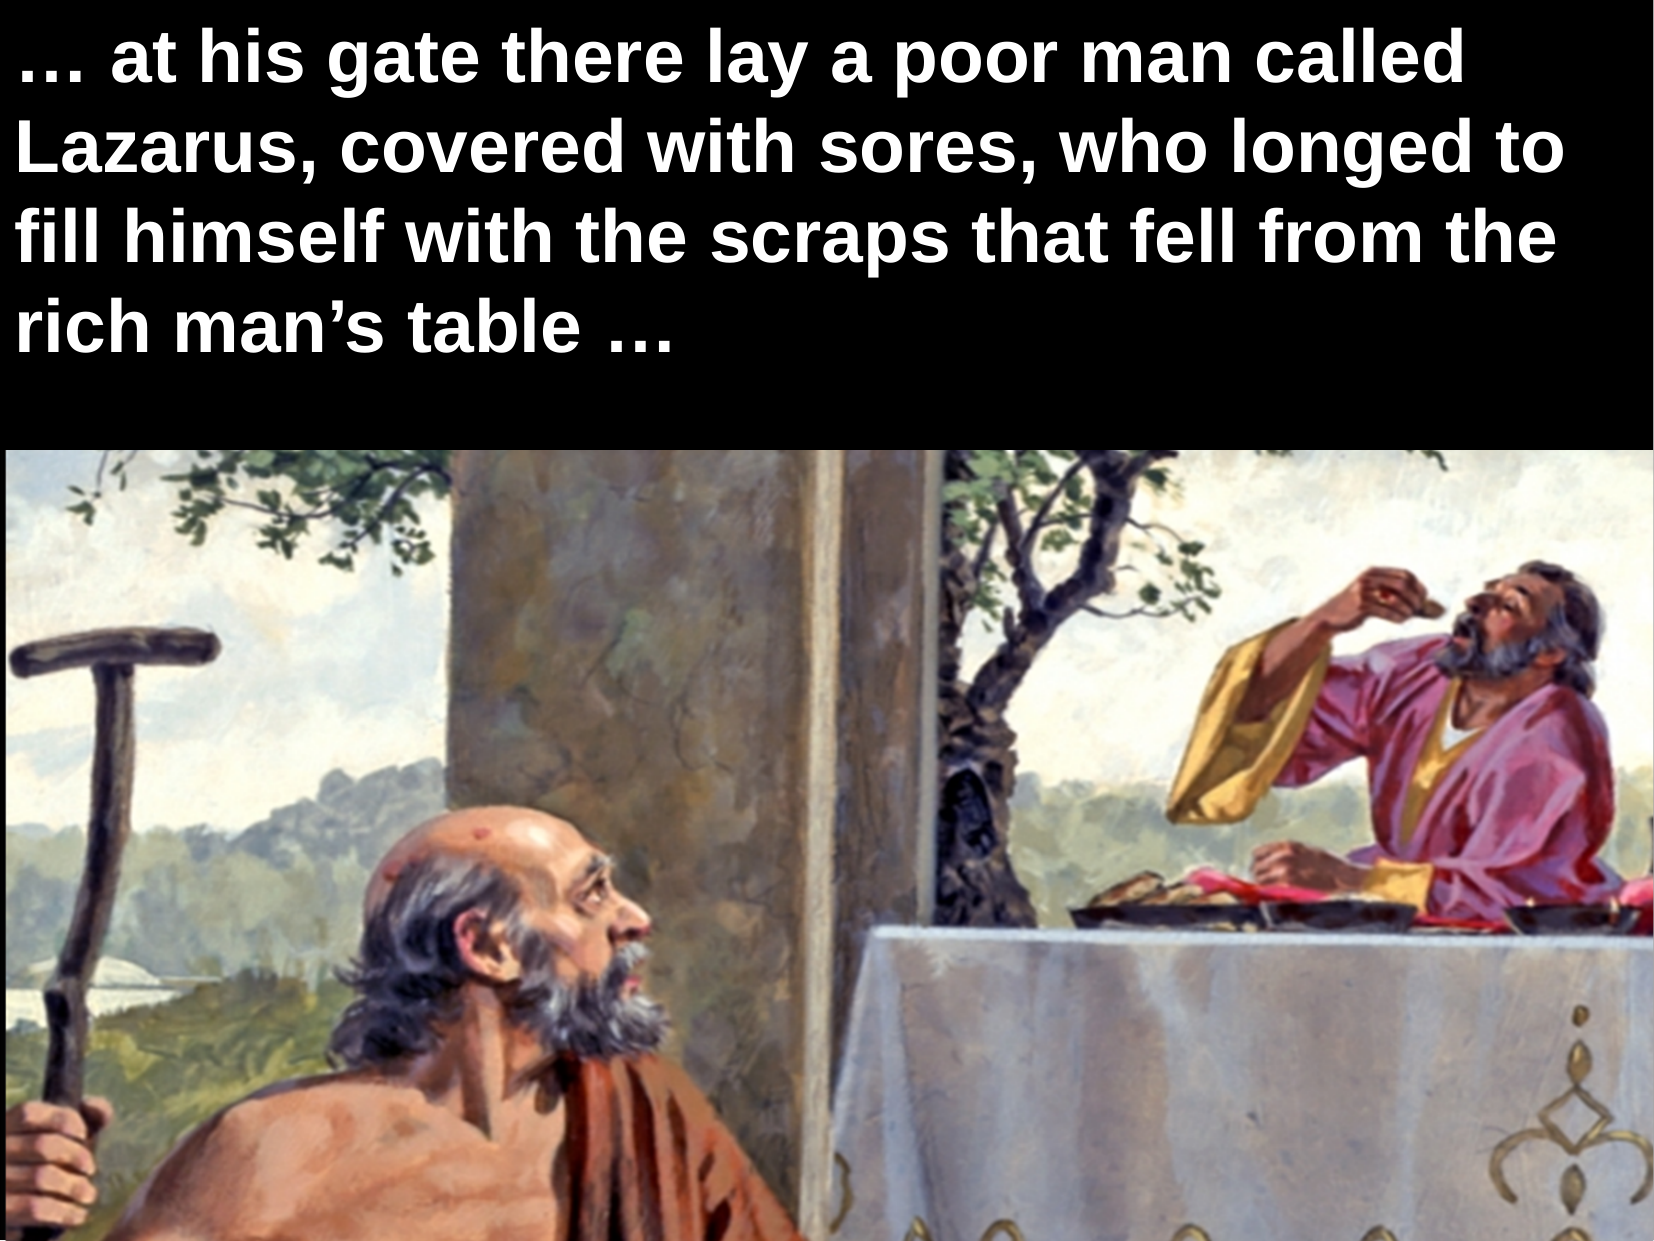

… at his gate there lay a poor man called Lazarus, covered with sores, who longed to fill himself with the scraps that fell from the rich man’s table …